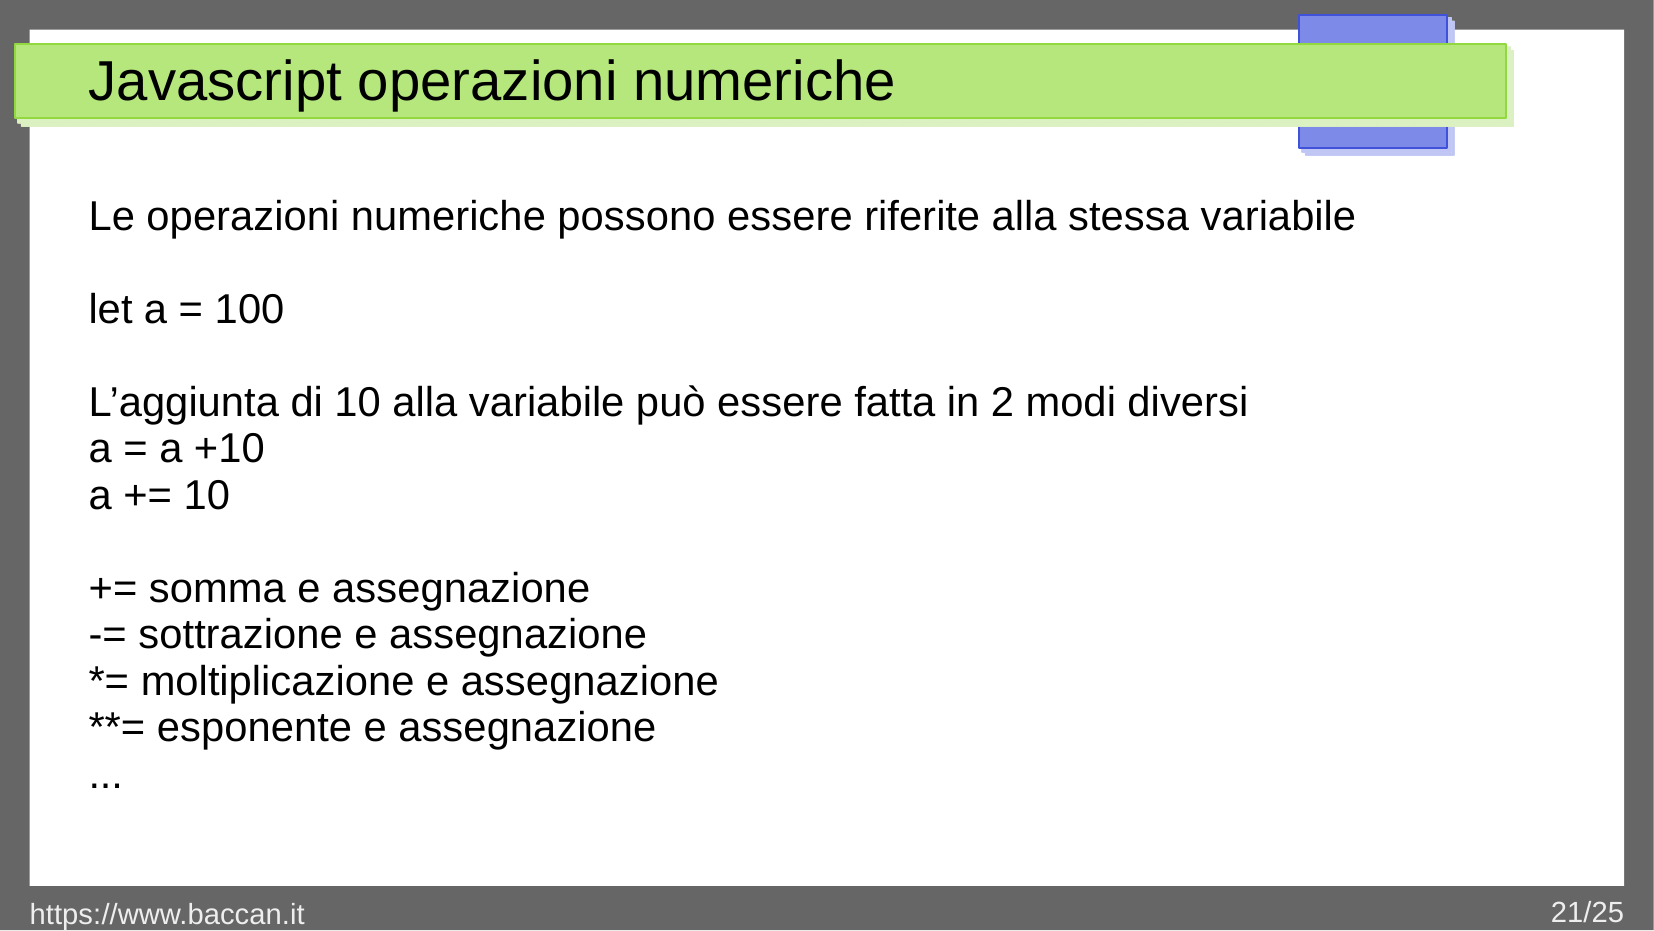

# Javascript operazioni numeriche
Le operazioni numeriche possono essere riferite alla stessa variabile
let a = 100
L’aggiunta di 10 alla variabile può essere fatta in 2 modi diversi
a = a +10
a += 10
+= somma e assegnazione
-= sottrazione e assegnazione
*= moltiplicazione e assegnazione
**= esponente e assegnazione
...
21
https://www.baccan.it